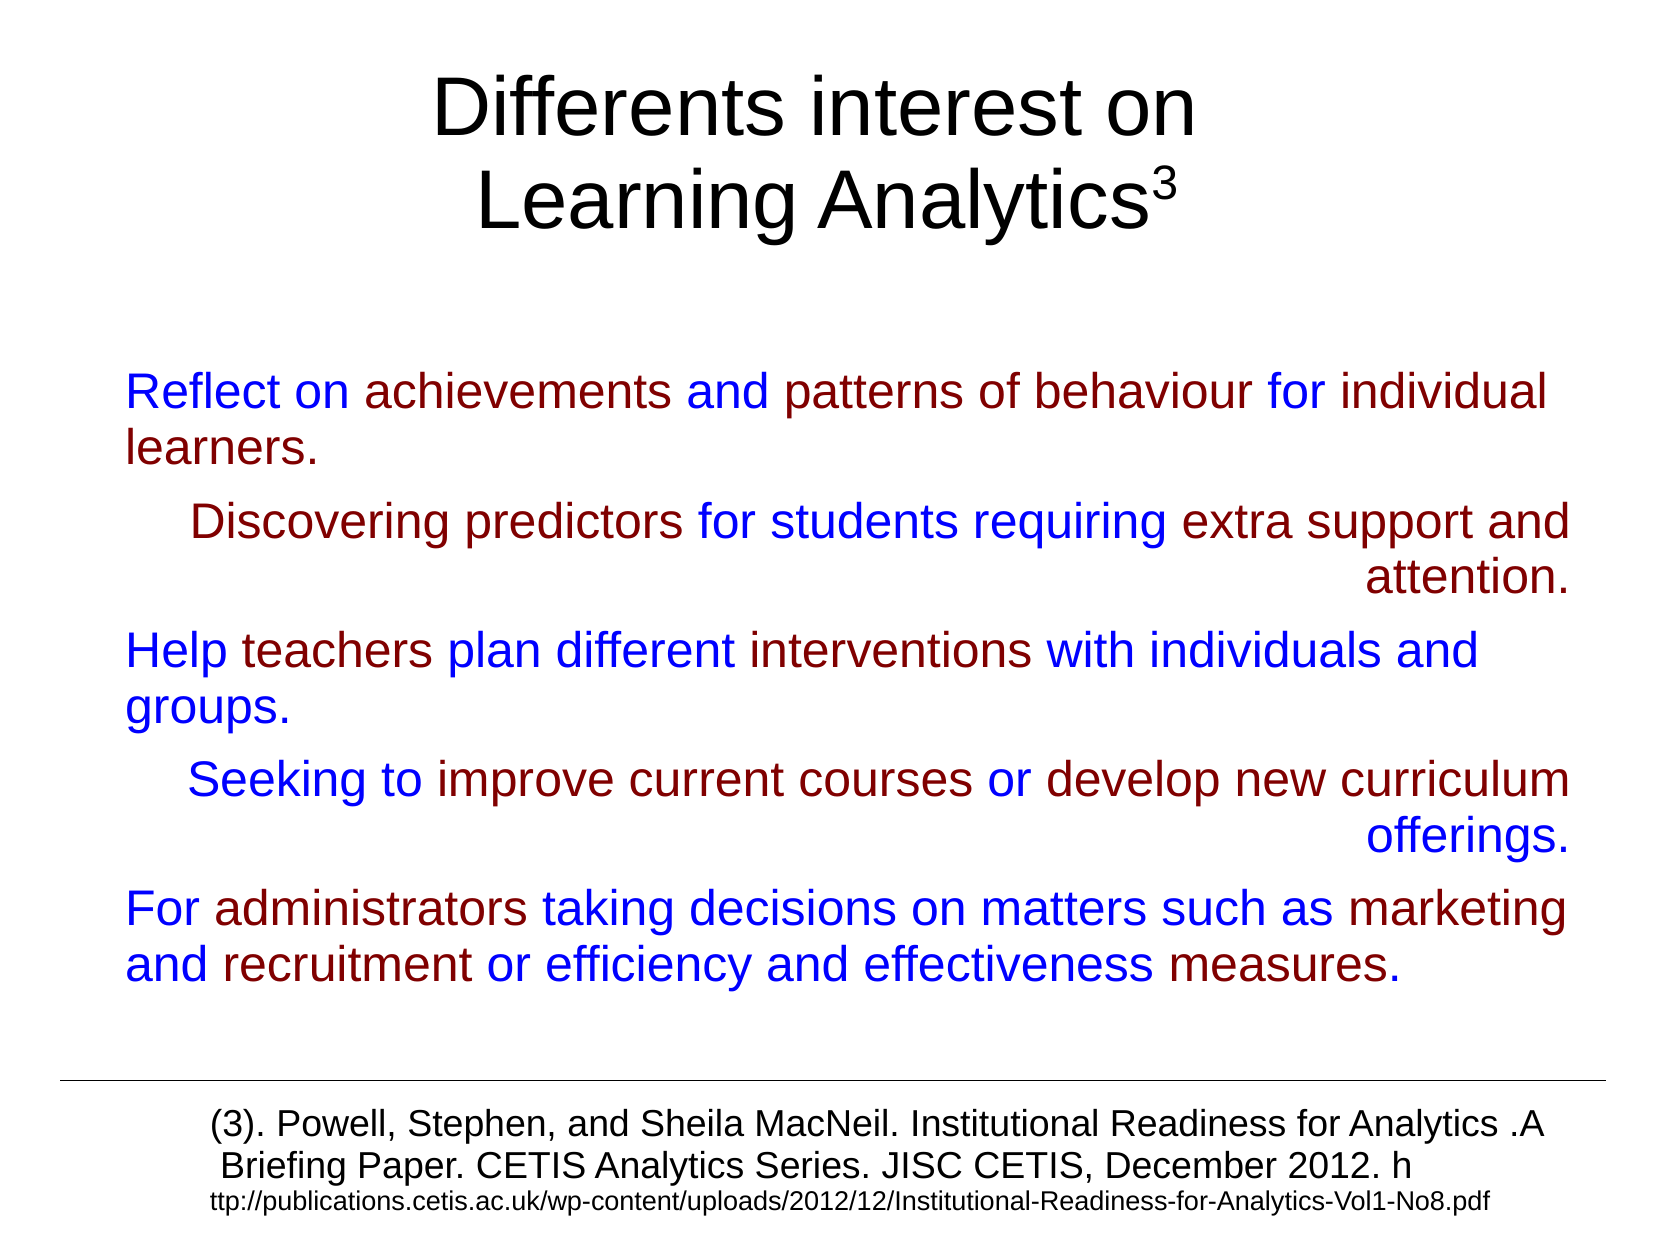

# Differents interest on Learning Analytics3
Reflect on achievements and patterns of behaviour for individual learners.
Discovering predictors for students requiring extra support and attention.
Help teachers plan different interventions with individuals and groups.
Seeking to improve current courses or develop new curriculum offerings.
For administrators taking decisions on matters such as marketing and recruitment or efficiency and effectiveness measures.
(3). Powell, Stephen, and Sheila MacNeil. Institutional Readiness for Analytics .A
 Briefing Paper. CETIS Analytics Series. JISC CETIS, December 2012. h
ttp://publications.cetis.ac.uk/wp-content/uploads/2012/12/Institutional-Readiness-for-Analytics-Vol1-No8.pdf